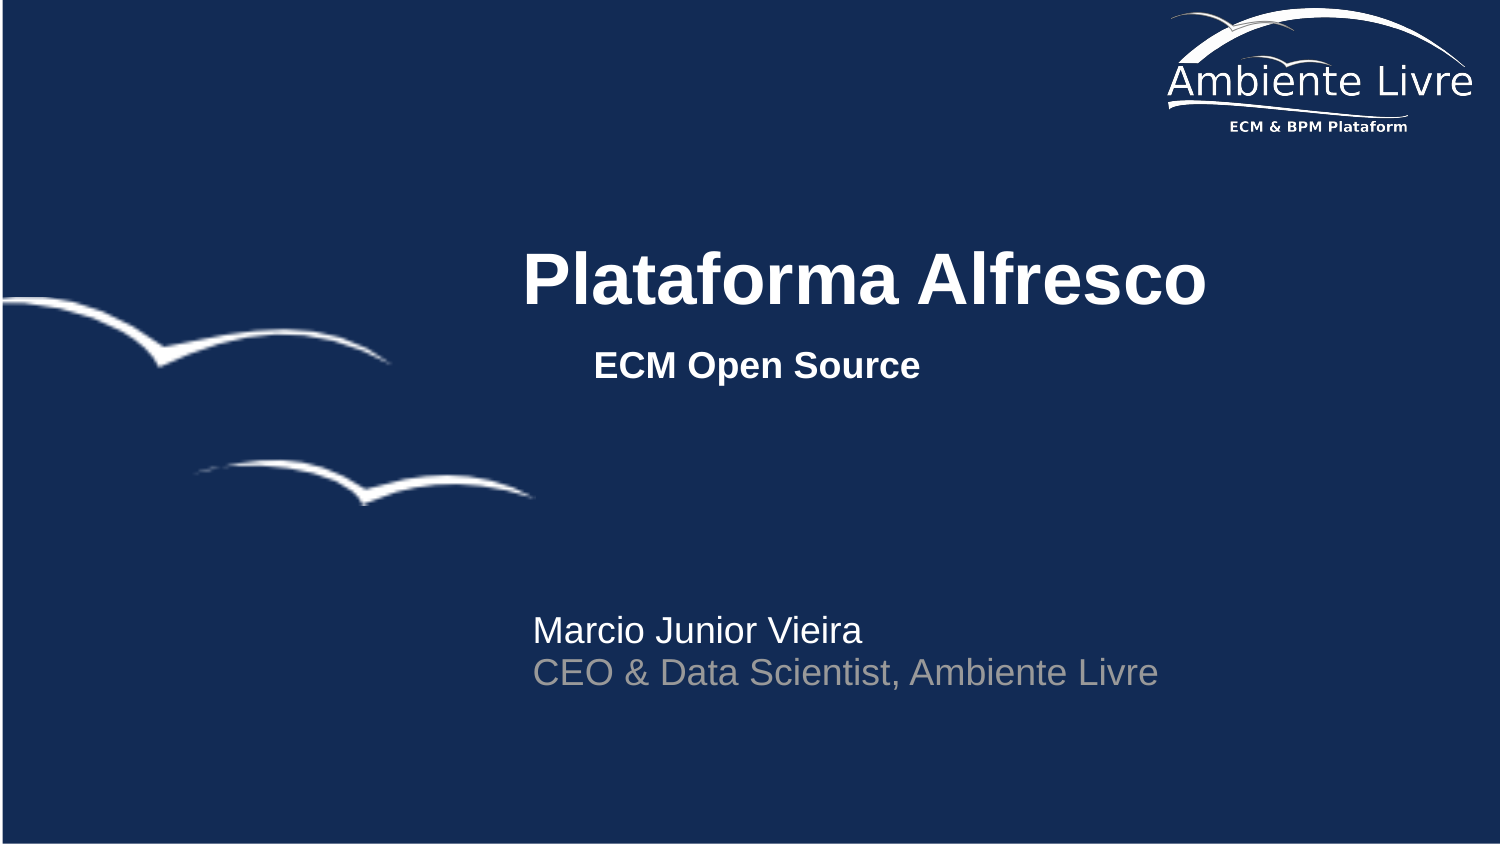

# Plataforma Alfresco
ECM Open Source
Marcio Junior Vieira
CEO & Data Scientist, Ambiente Livre